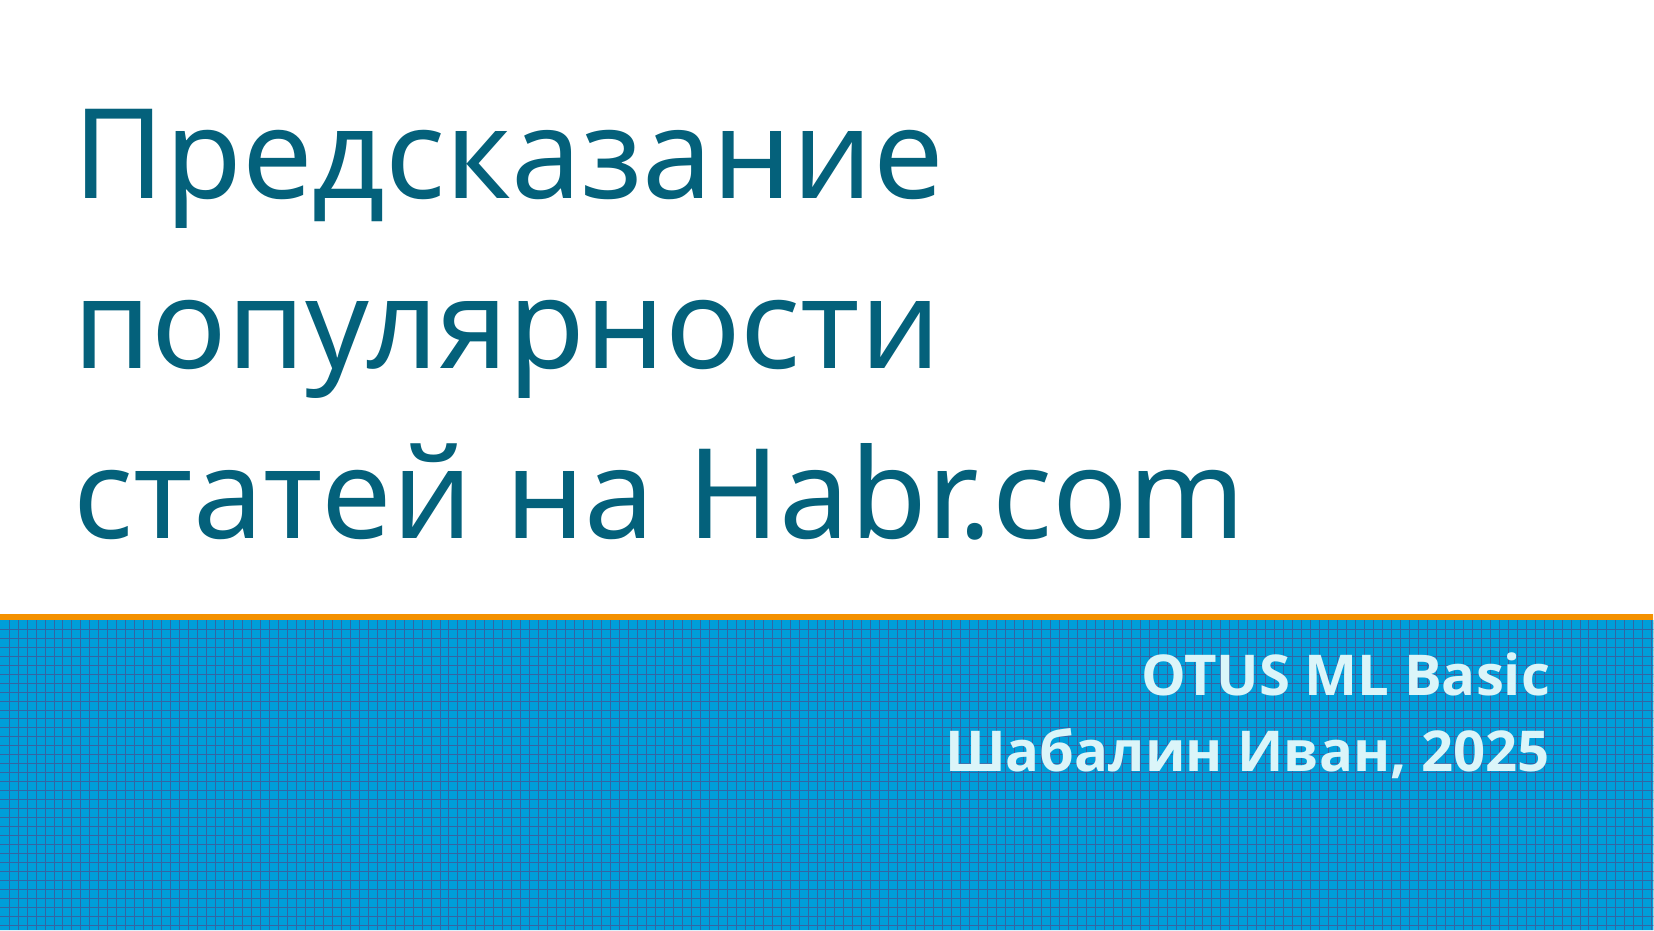

# Предсказание популярности статей на Habr.com
OTUS ML Basic
Шабалин Иван, 2025